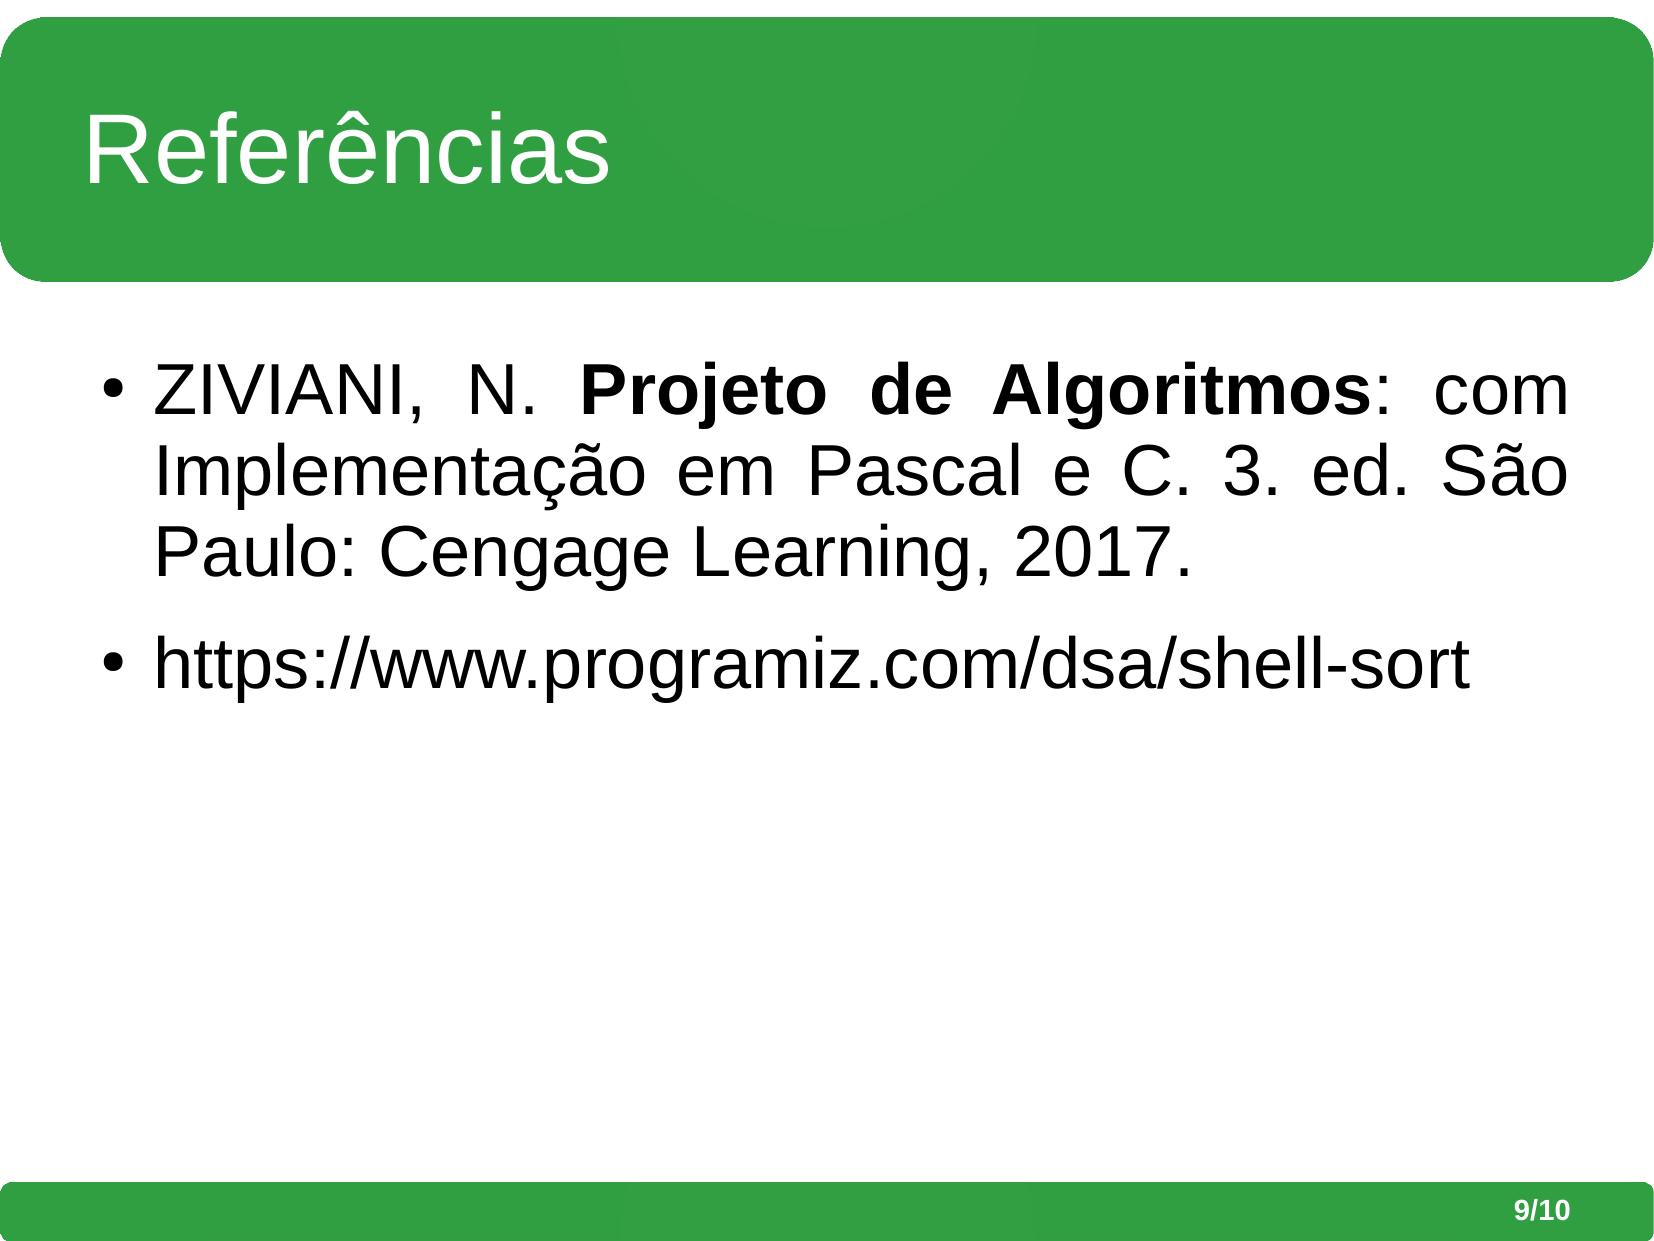

# Referências
ZIVIANI, N. Projeto de Algoritmos: com Implementação em Pascal e C. 3. ed. São Paulo: Cengage Learning, 2017.
https://www.programiz.com/dsa/shell-sort
9